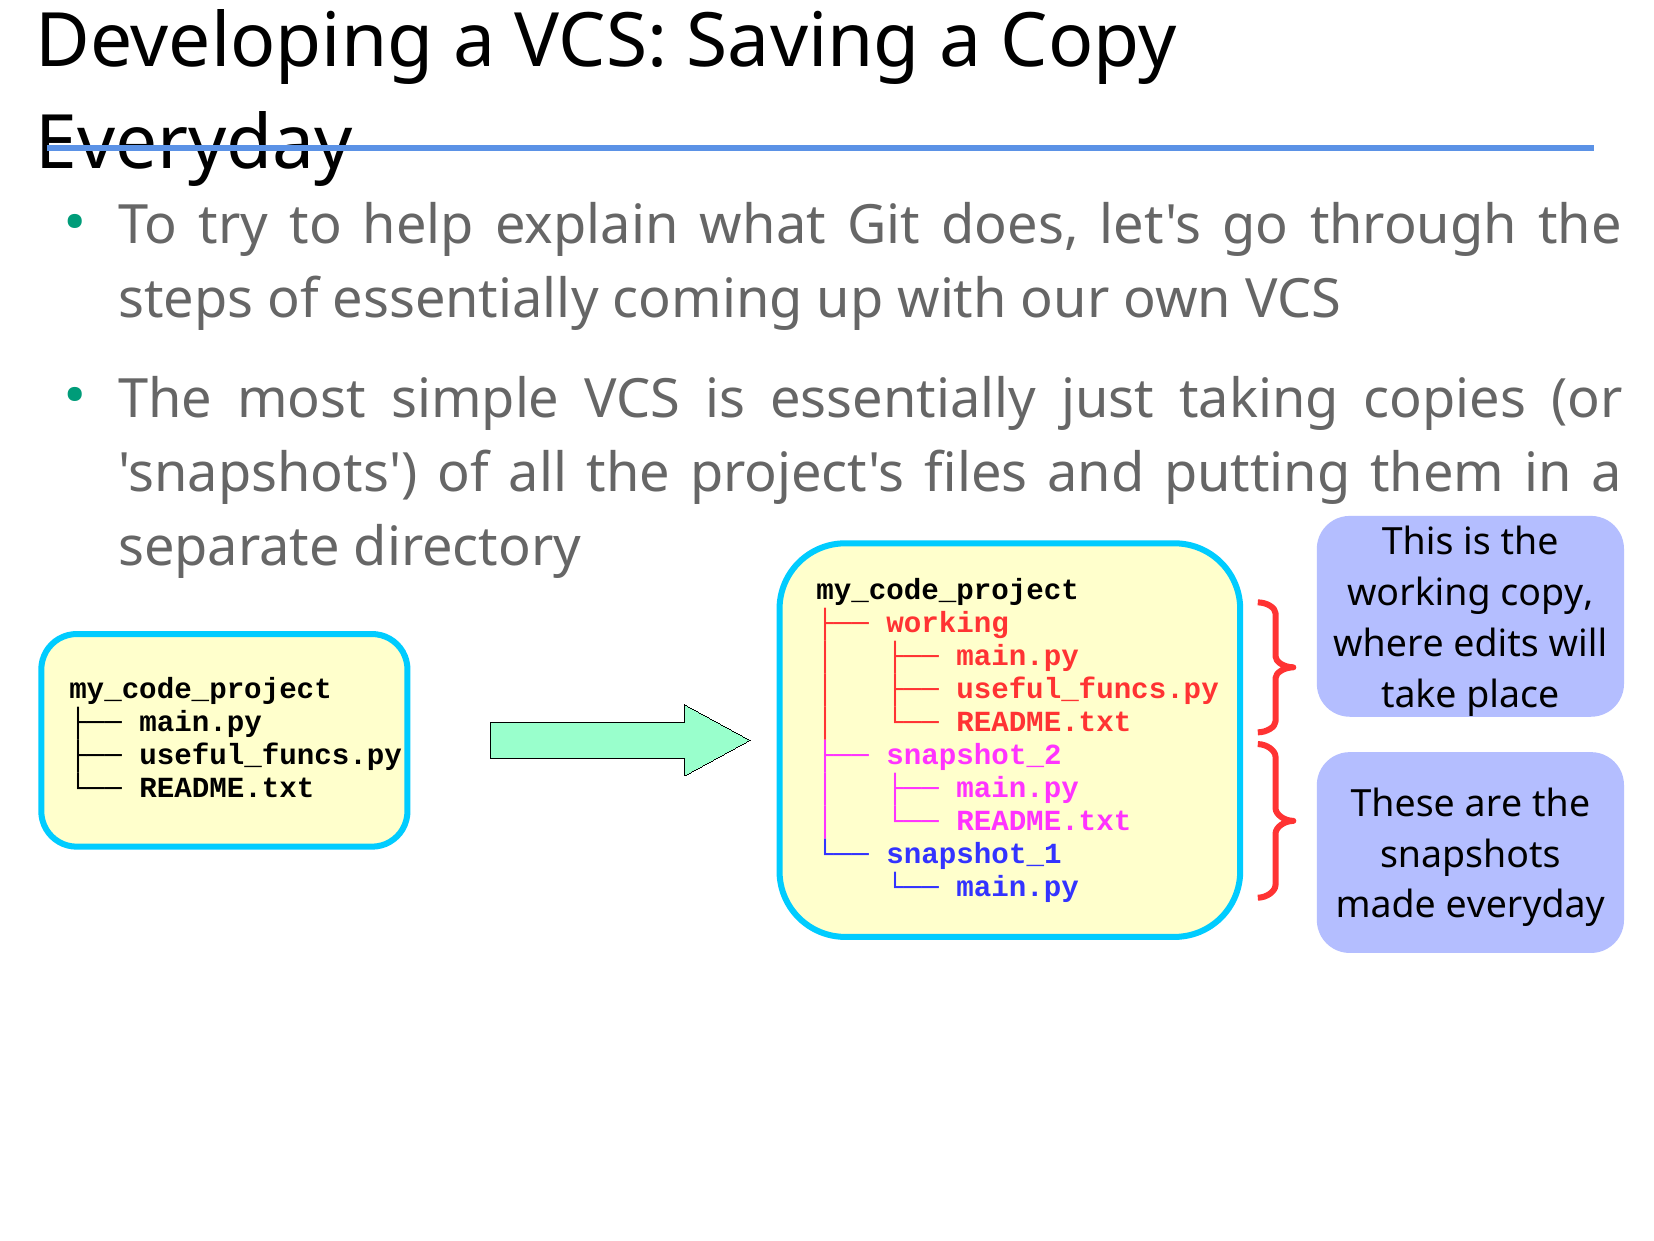

# Developing a VCS: Saving a Copy Everyday
To try to help explain what Git does, let's go through the steps of essentially coming up with our own VCS
The most simple VCS is essentially just taking copies (or 'snapshots') of all the project's files and putting them in a separate directory
This already ticks several of the boxes we wanted for VCS – reproducibility, backup, etc. and at it's core, this is all Git is doing!
This is the working copy, where edits will take place
my_code_project
├── working
│ ├── main.py
│ ├── useful_funcs.py
│ └── README.txt
├── snapshot_2
│ ├── main.py
│ └── README.txt
└── snapshot_1
 └── main.py
my_code_project
├── main.py
├── useful_funcs.py
└── README.txt
These are the snapshots made everyday